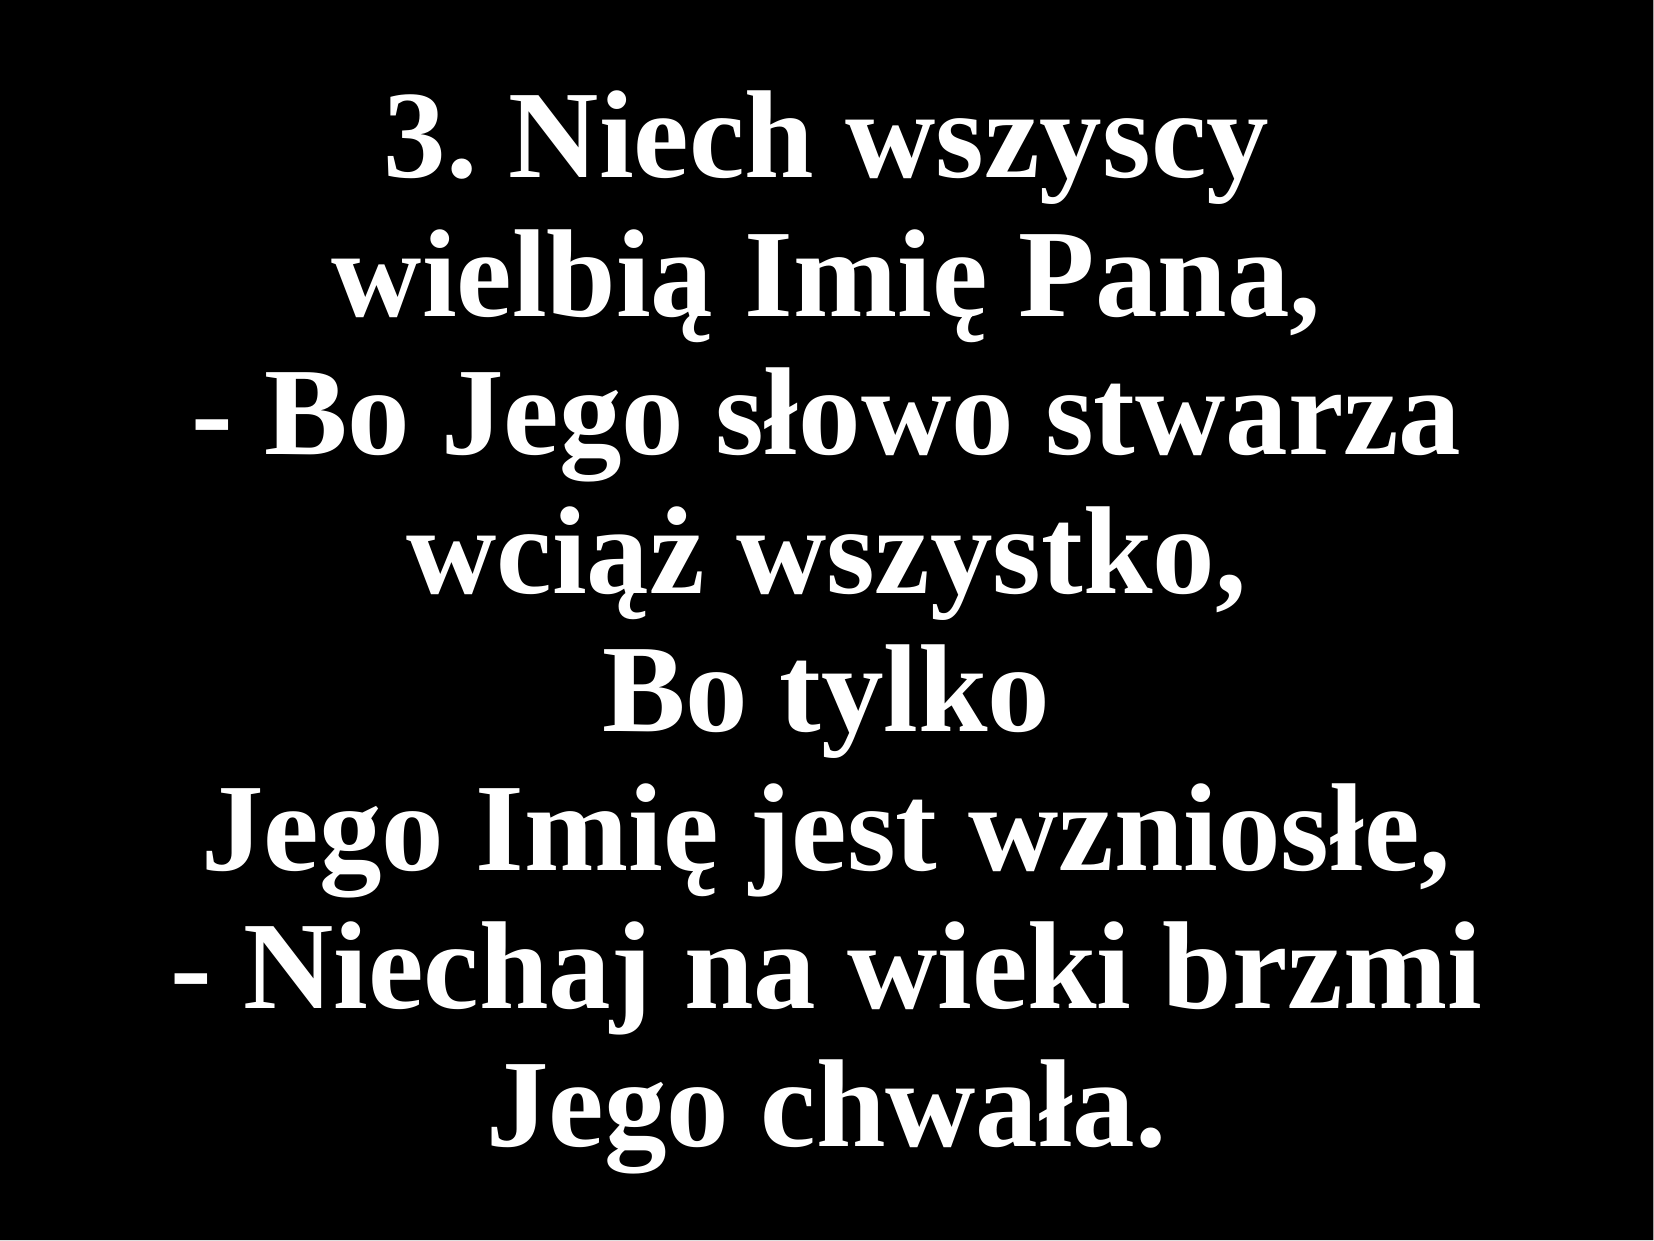

# 3. Niech wszyscy wielbią Imię Pana, - Bo Jego słowo stwarza wciąż wszystko, Bo tylko Jego Imię jest wzniosłe, - Niechaj na wieki brzmi Jego chwała.